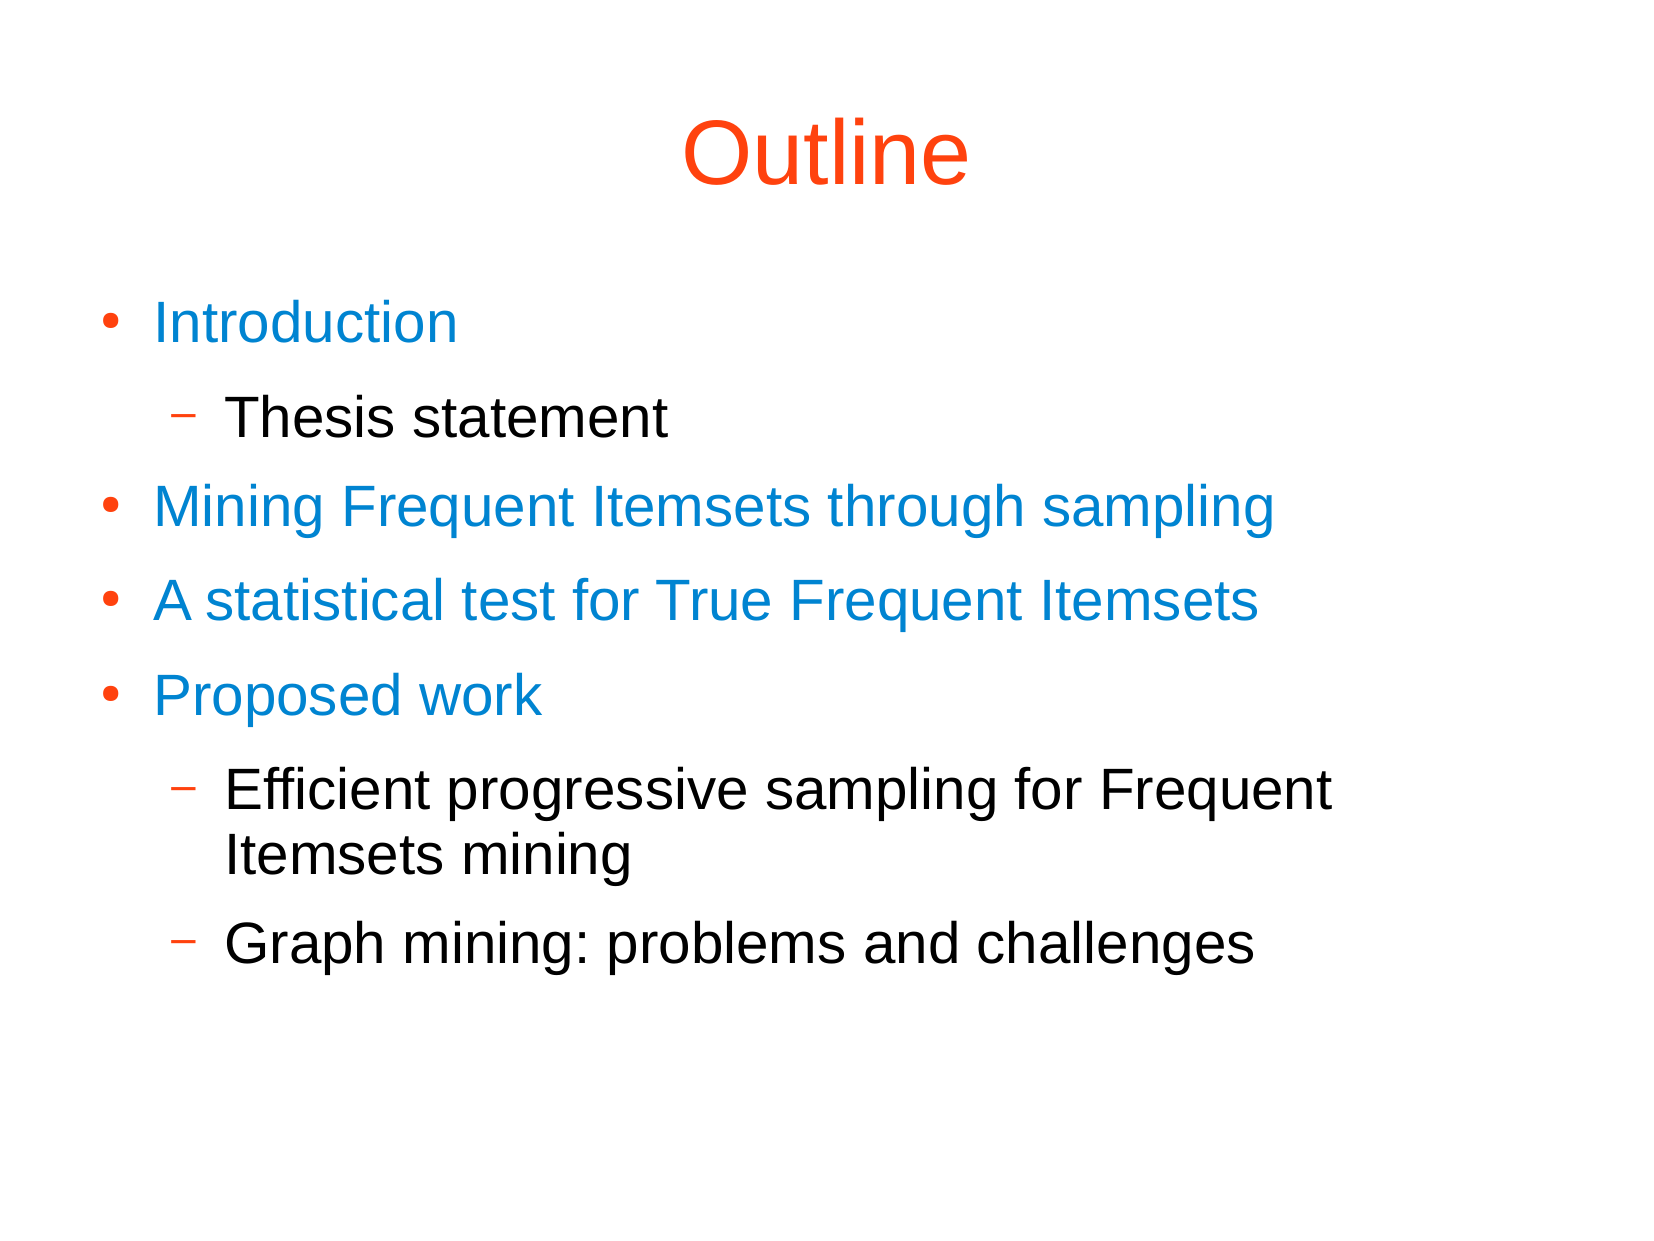

# Outline
Introduction
Thesis statement
Mining Frequent Itemsets through sampling
A statistical test for True Frequent Itemsets
Proposed work
Efficient progressive sampling for Frequent Itemsets mining
Graph mining: problems and challenges